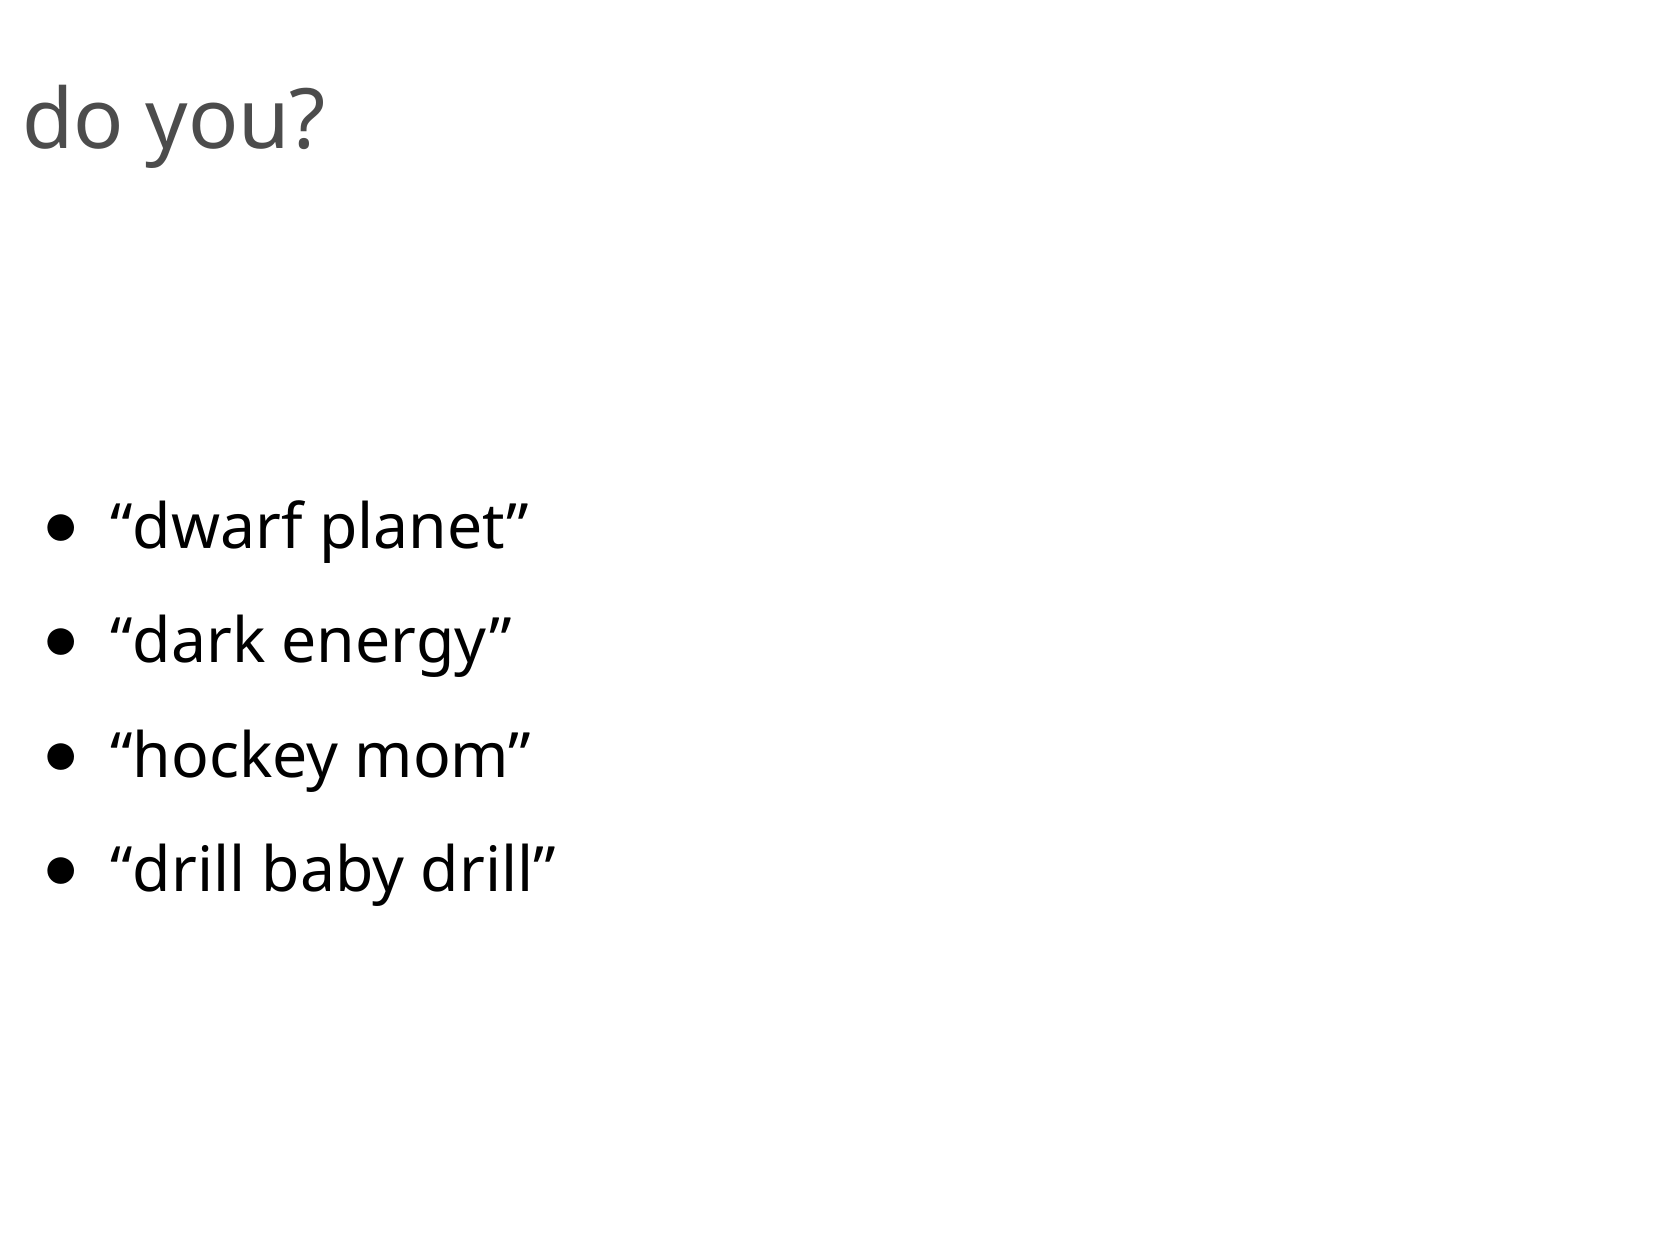

# do you?
“dwarf planet”
“dark energy”
“hockey mom”
“drill baby drill”